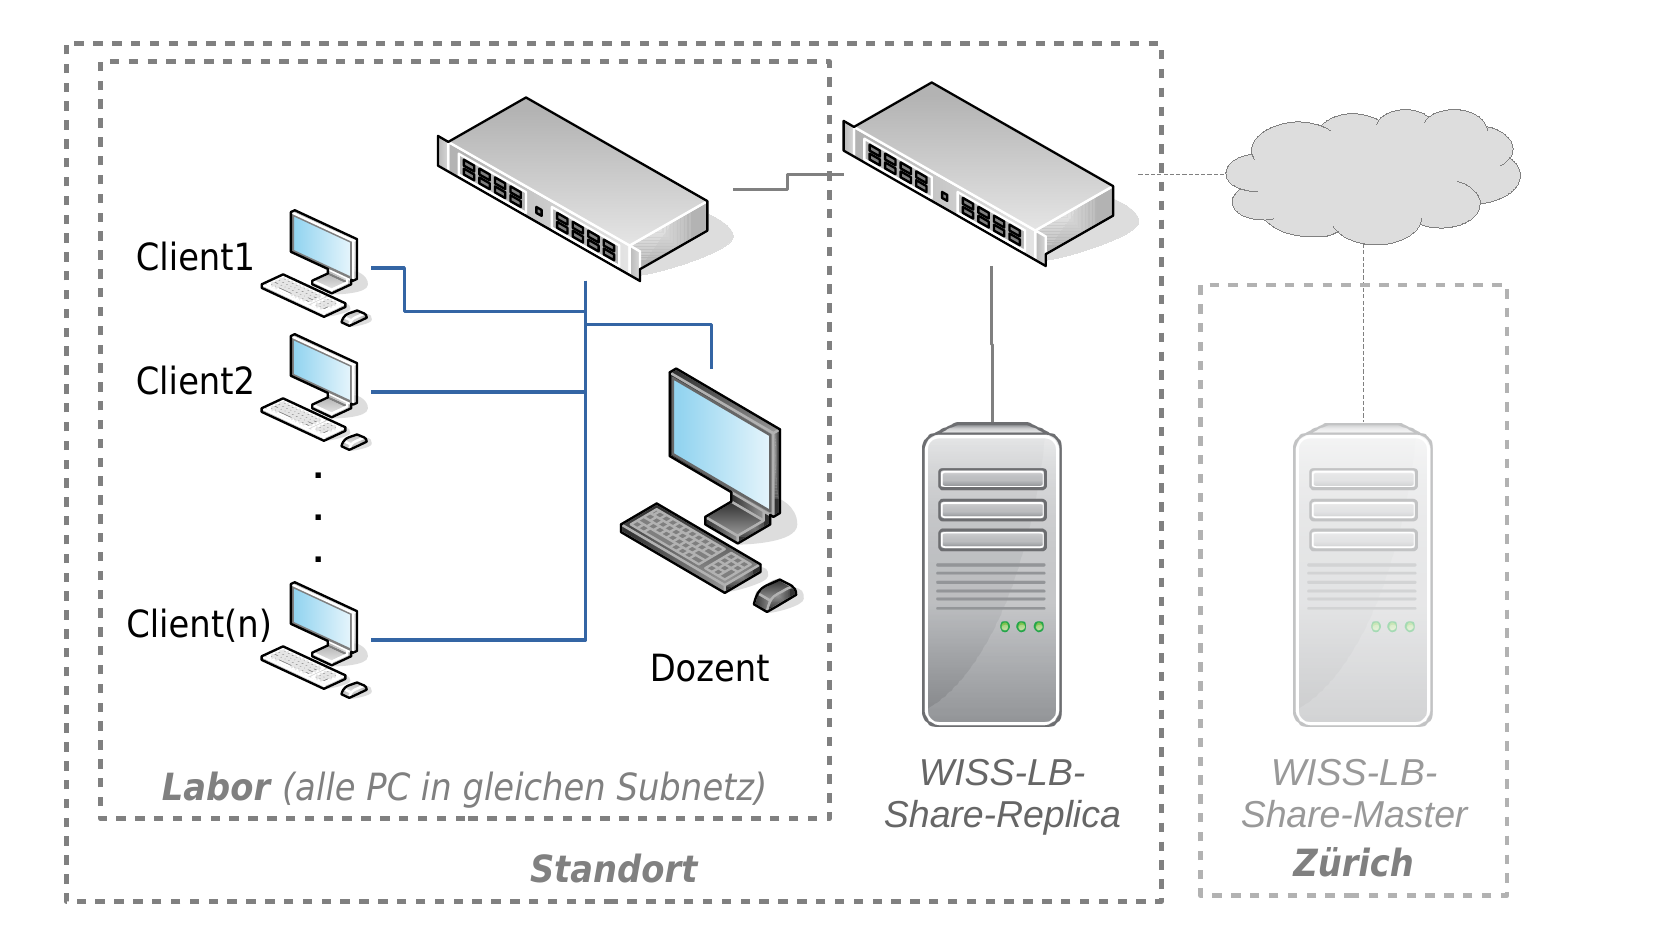

Standort
Labor (alle PC in gleichen Subnetz)
Client1
Zürich
Client2
.
.
.
Client(n)
Dozent
WISS-LB-Share-Replica
WISS-LB-Share-Master